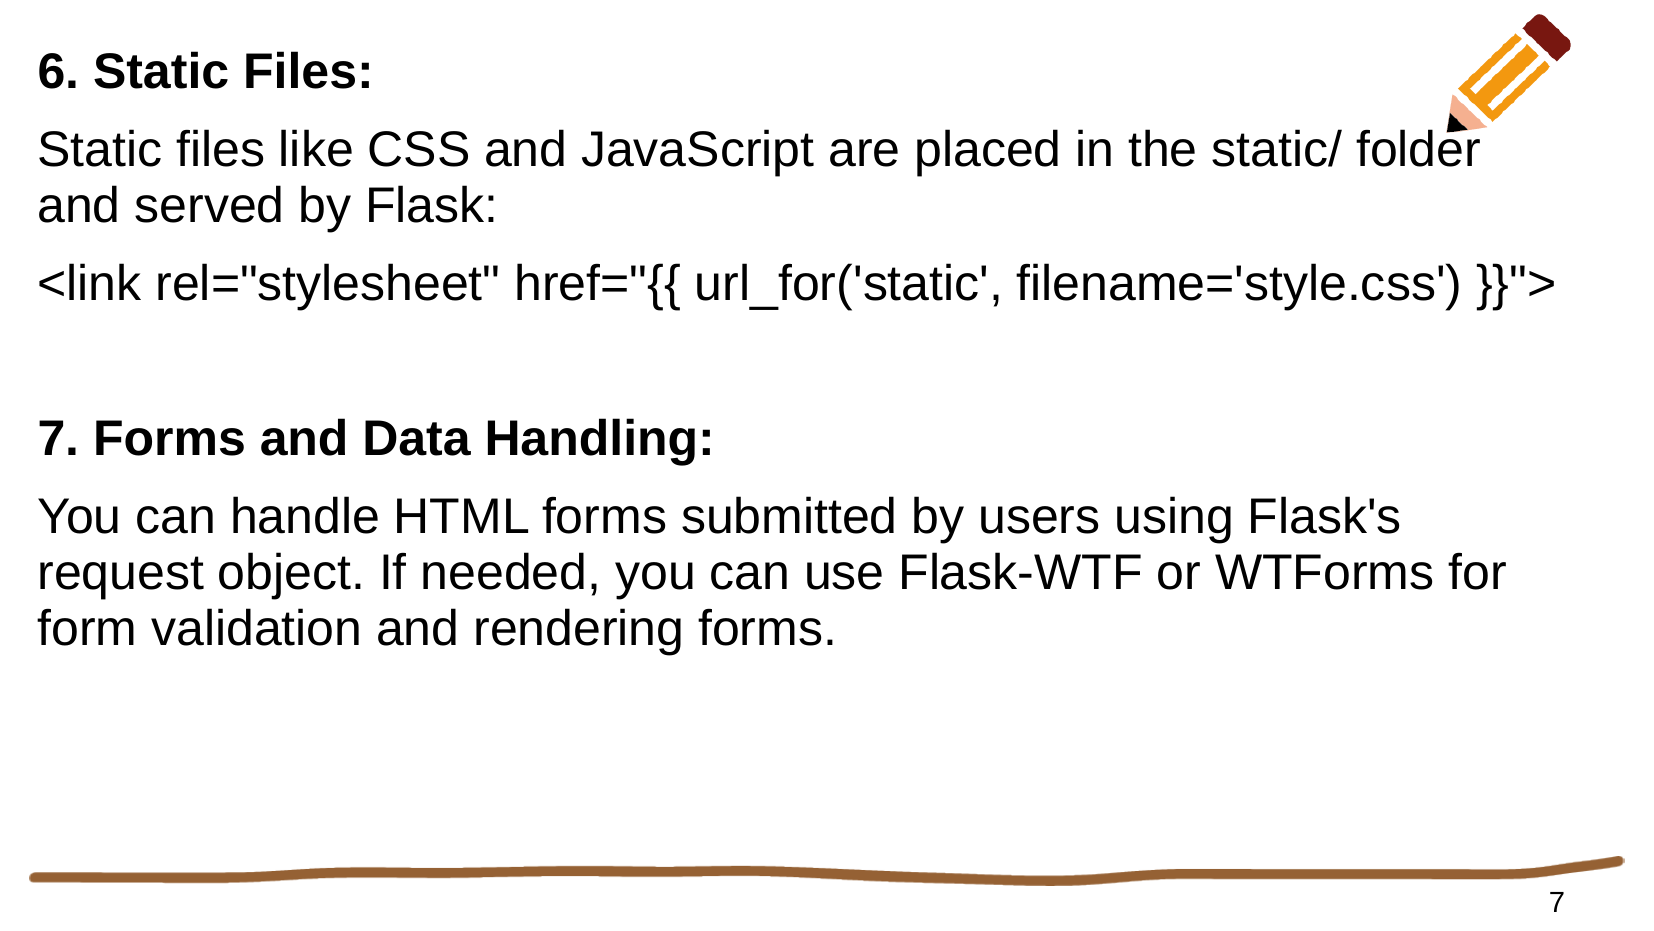

# 6. Static Files:
Static files like CSS and JavaScript are placed in the static/ folder and served by Flask:
<link rel="stylesheet" href="{{ url_for('static', filename='style.css') }}">
7. Forms and Data Handling:
You can handle HTML forms submitted by users using Flask's request object. If needed, you can use Flask-WTF or WTForms for form validation and rendering forms.
7